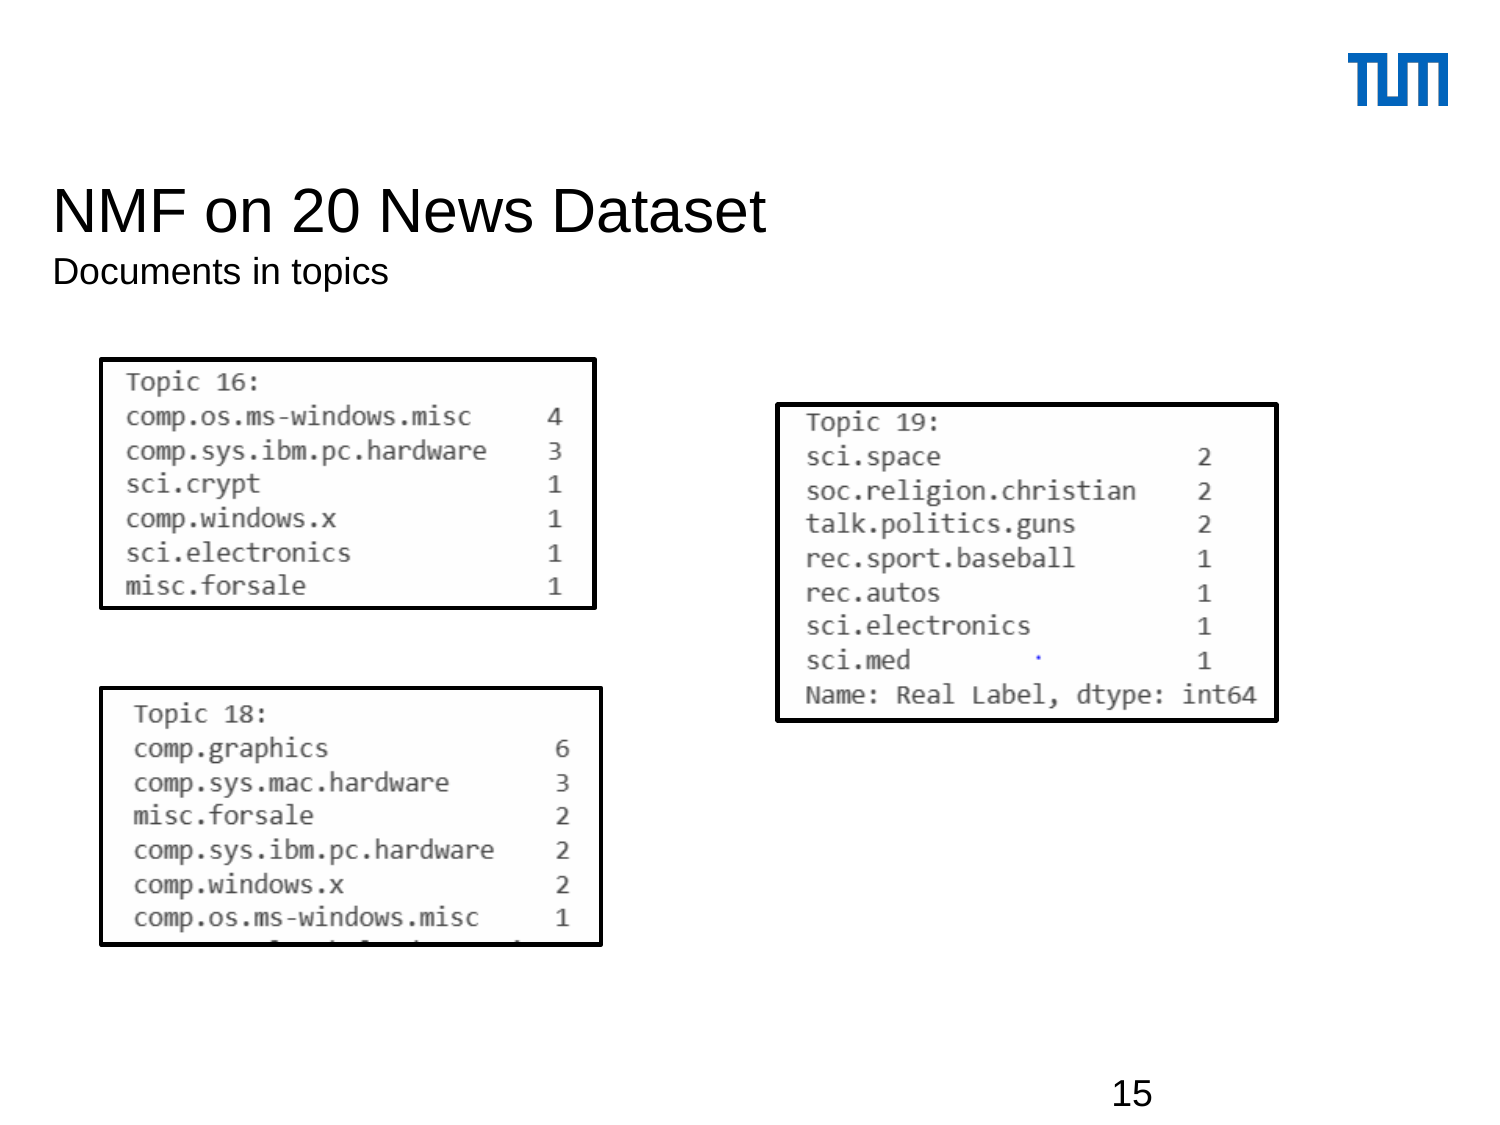

NMF on 20 News Dataset
Documents in topics